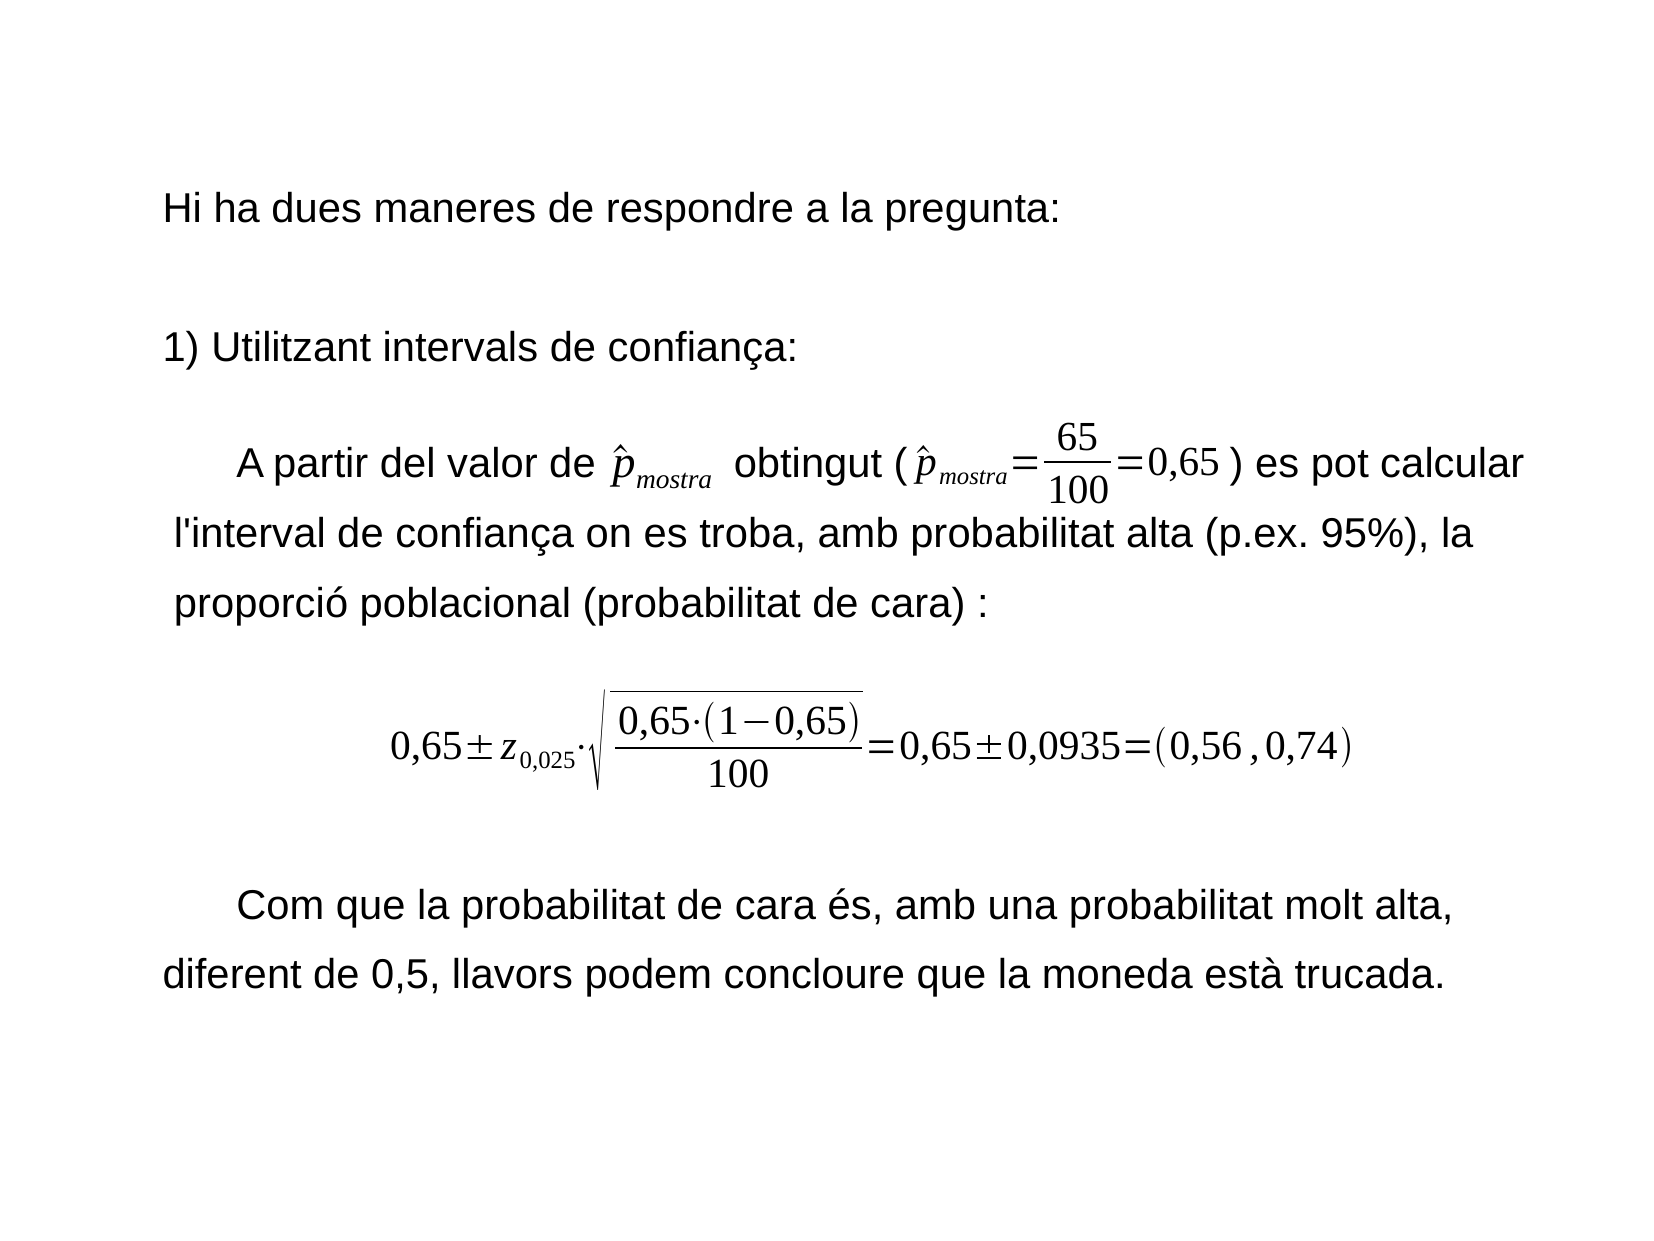

Hi ha dues maneres de respondre a la pregunta:
1) Utilitzant intervals de confiança:
	A partir del valor de obtingut ( ) es pot calcular
 l'interval de confiança on es troba, amb probabilitat alta (p.ex. 95%), la
 proporció poblacional (probabilitat de cara) :
	Com que la probabilitat de cara és, amb una probabilitat molt alta, diferent de 0,5, llavors podem concloure que la moneda està trucada.